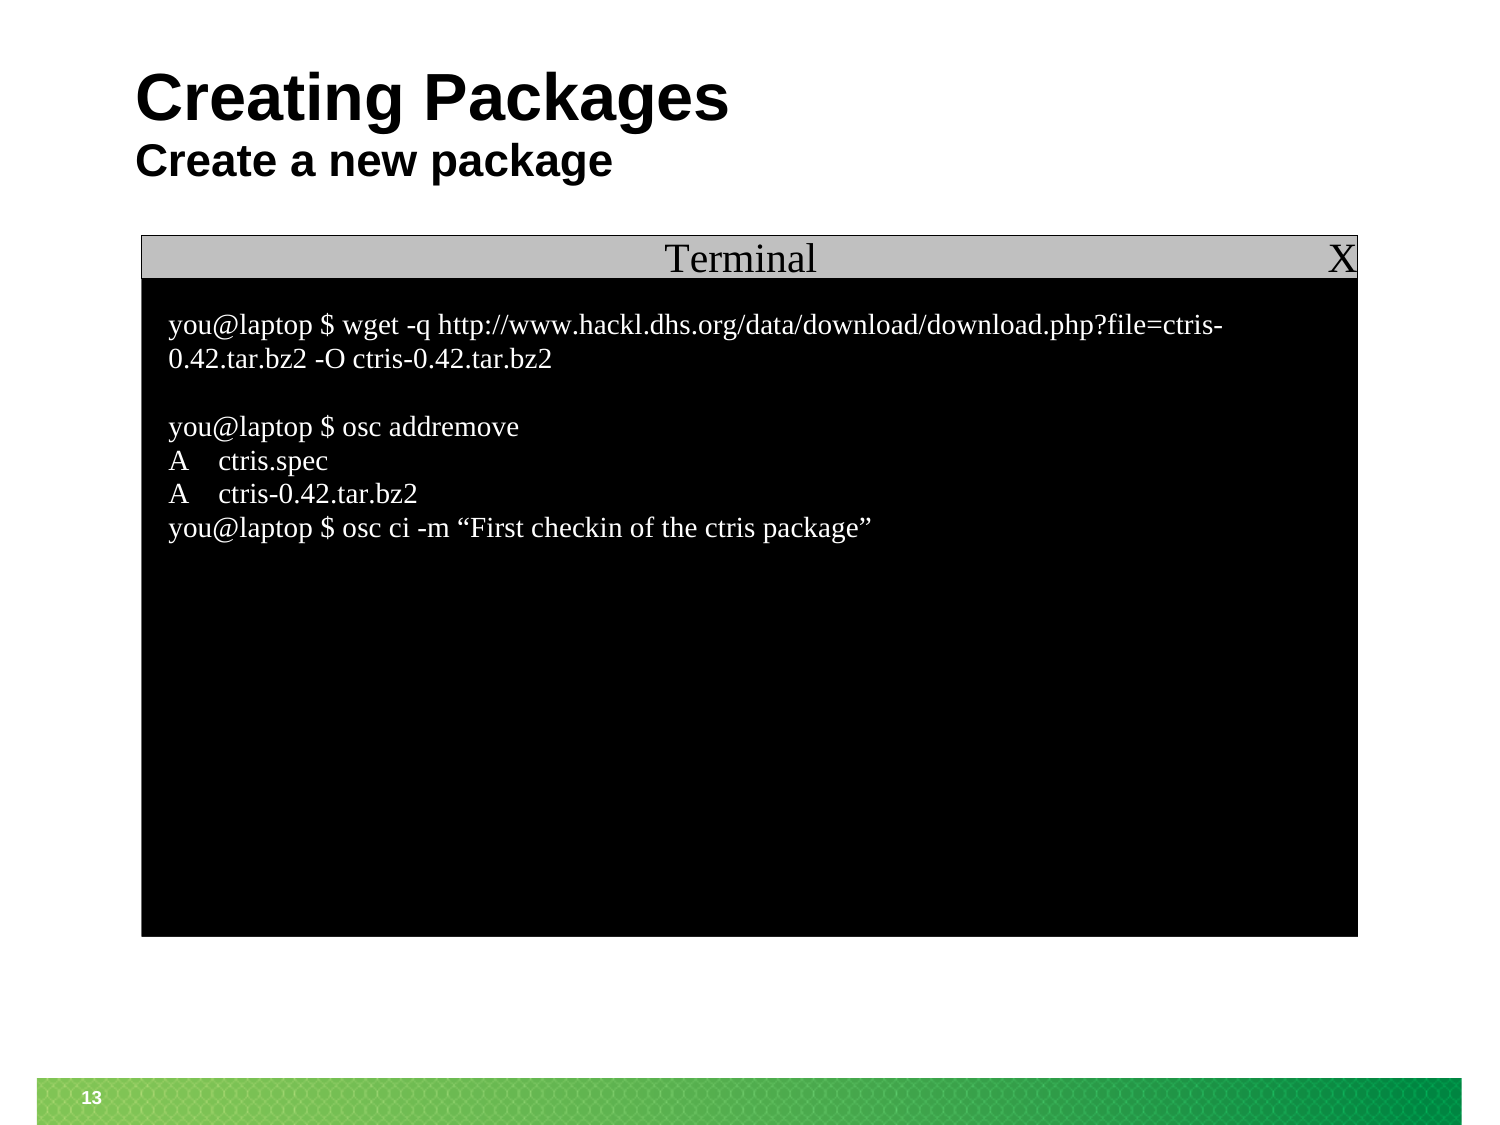

# Creating Packages Create a new package
Terminal 							X
Terminal 							X
you@laptop $
you@laptop $ wget -q http://www.hackl.dhs.org/data/download/download.php?file=ctris-0.42.tar.bz2 -O ctris-0.42.tar.bz2
you@laptop $ osc addremove
A ctris.spec
A ctris-0.42.tar.bz2
you@laptop $ osc ci -m “First checkin of the ctris package”